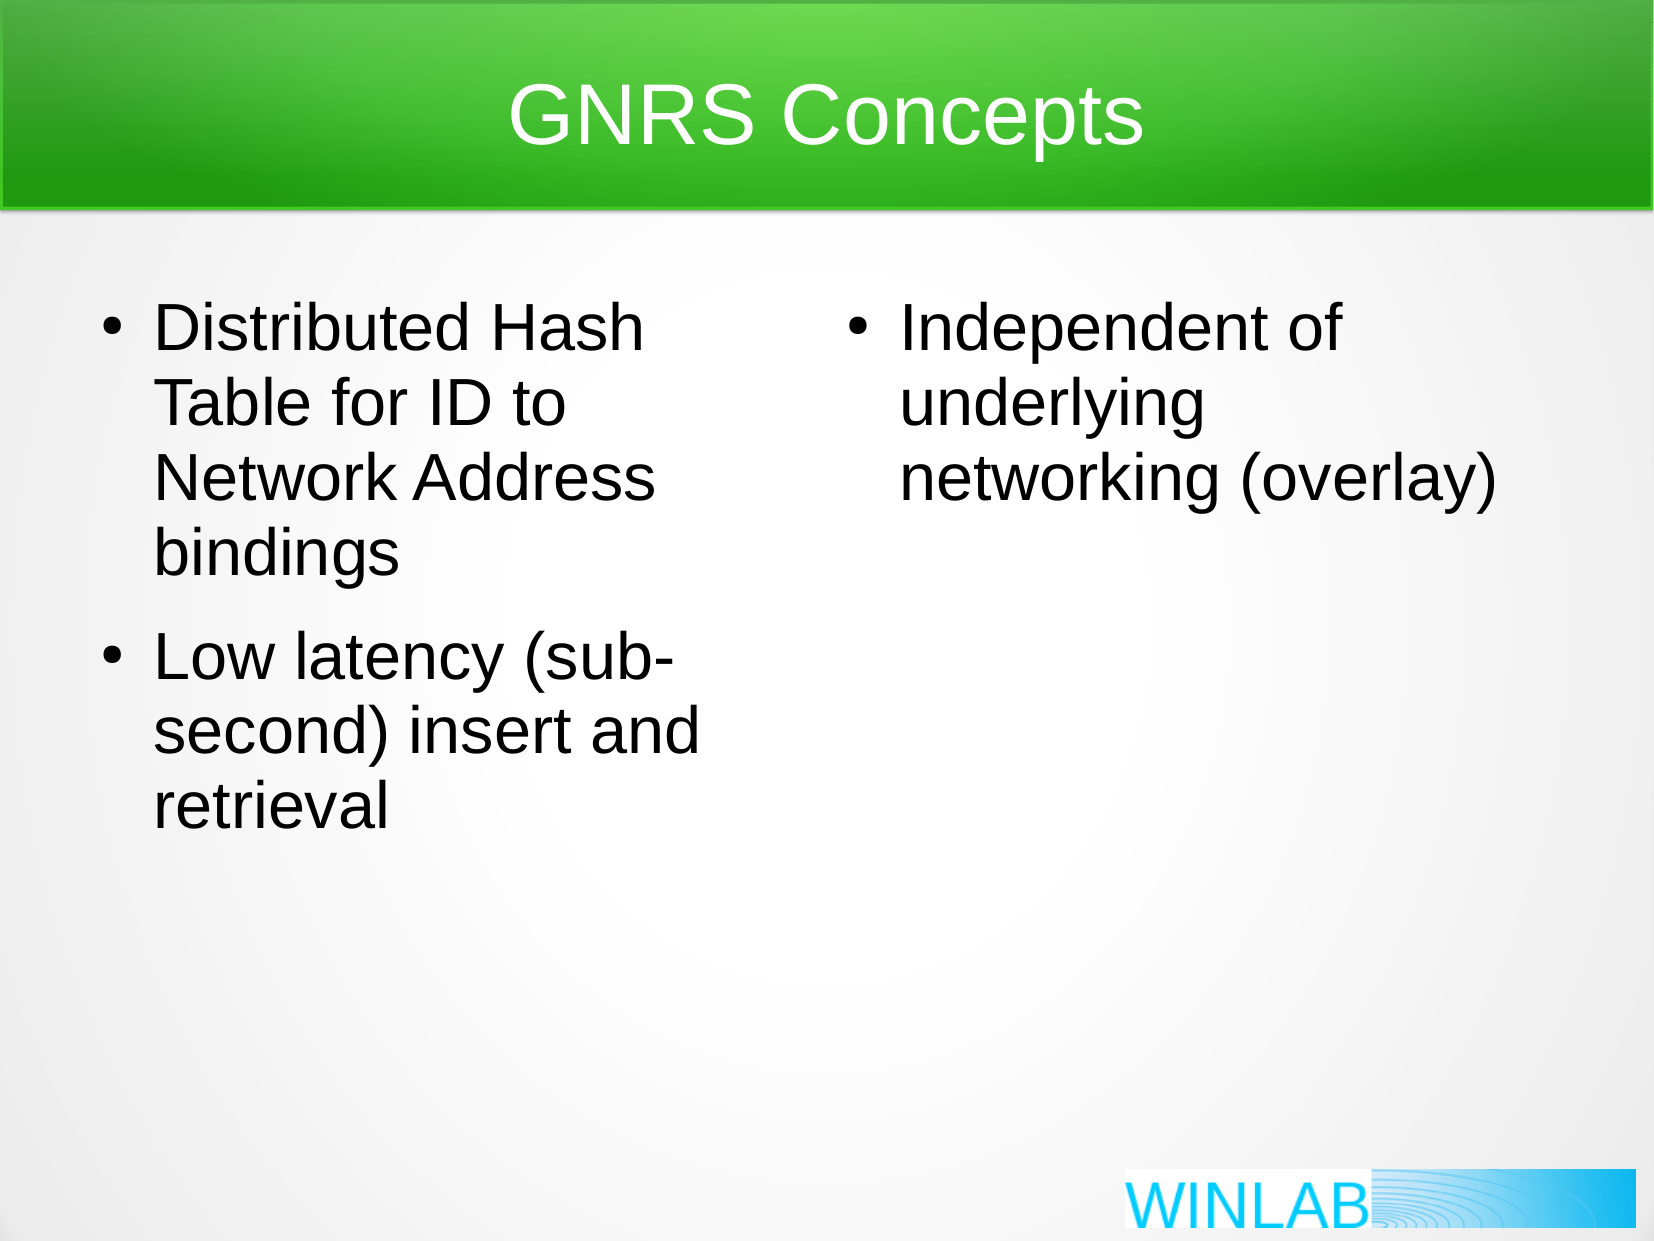

# GNRS Concepts
Distributed Hash Table for ID to Network Address bindings
Low latency (sub-second) insert and retrieval
Independent of underlying networking (overlay)